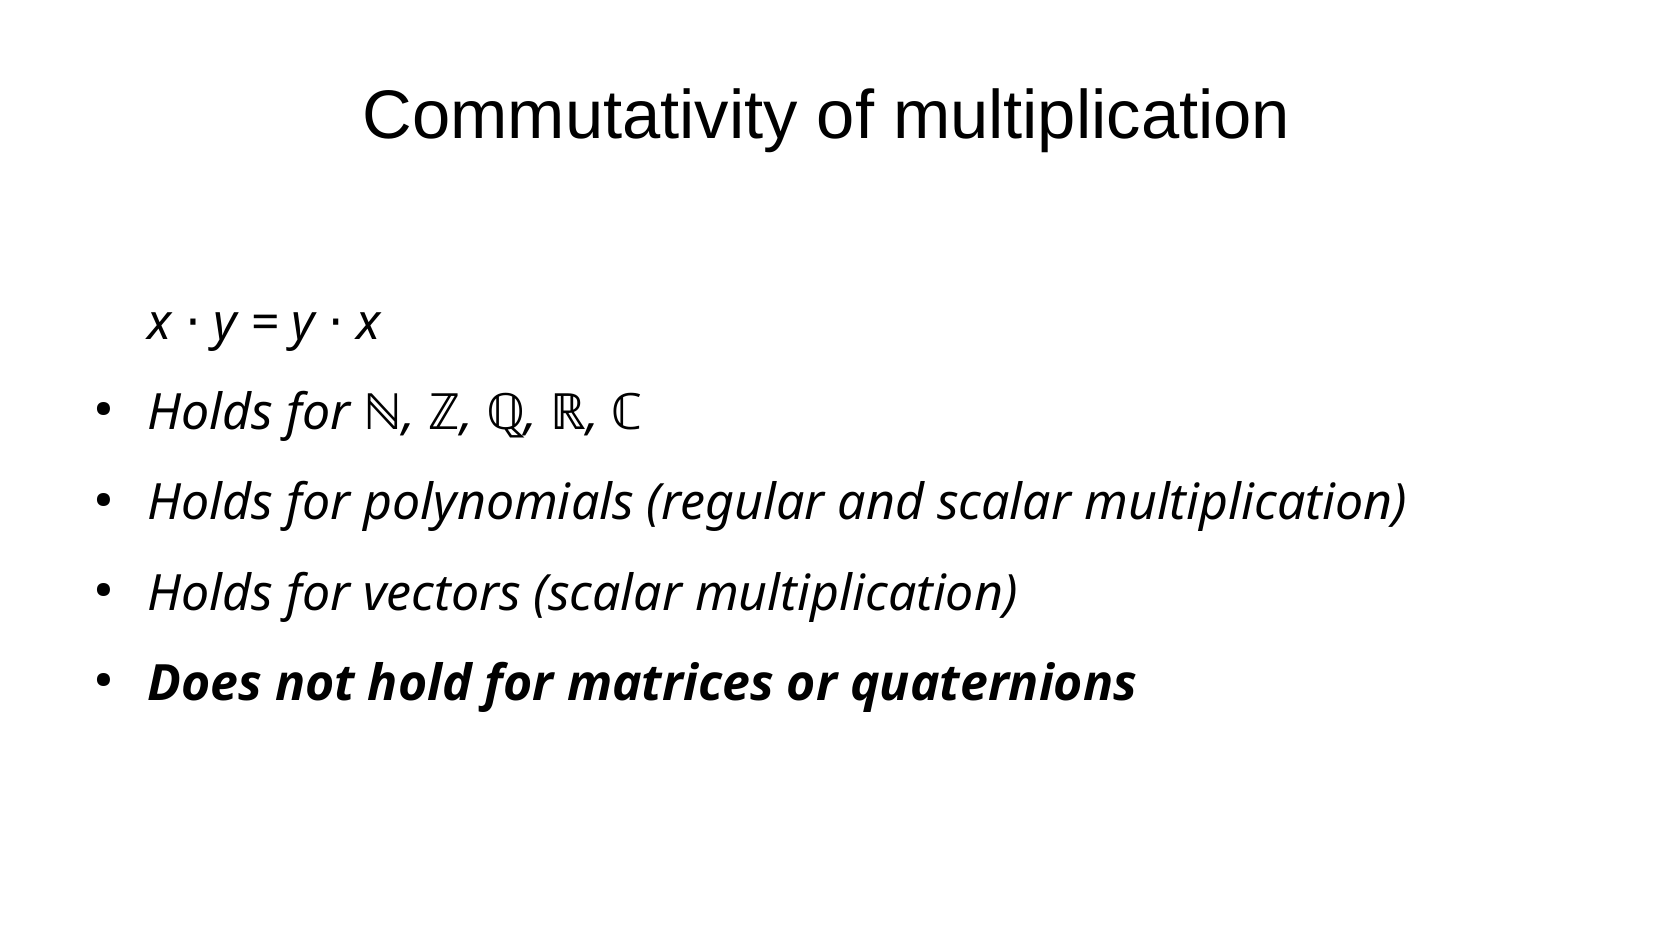

# Commutativity of multiplication
x ⋅ y = y ⋅ x
Holds for ℕ, ℤ, ℚ, ℝ, ℂ
Holds for polynomials (regular and scalar multiplication)
Holds for vectors (scalar multiplication)
Does not hold for matrices or quaternions